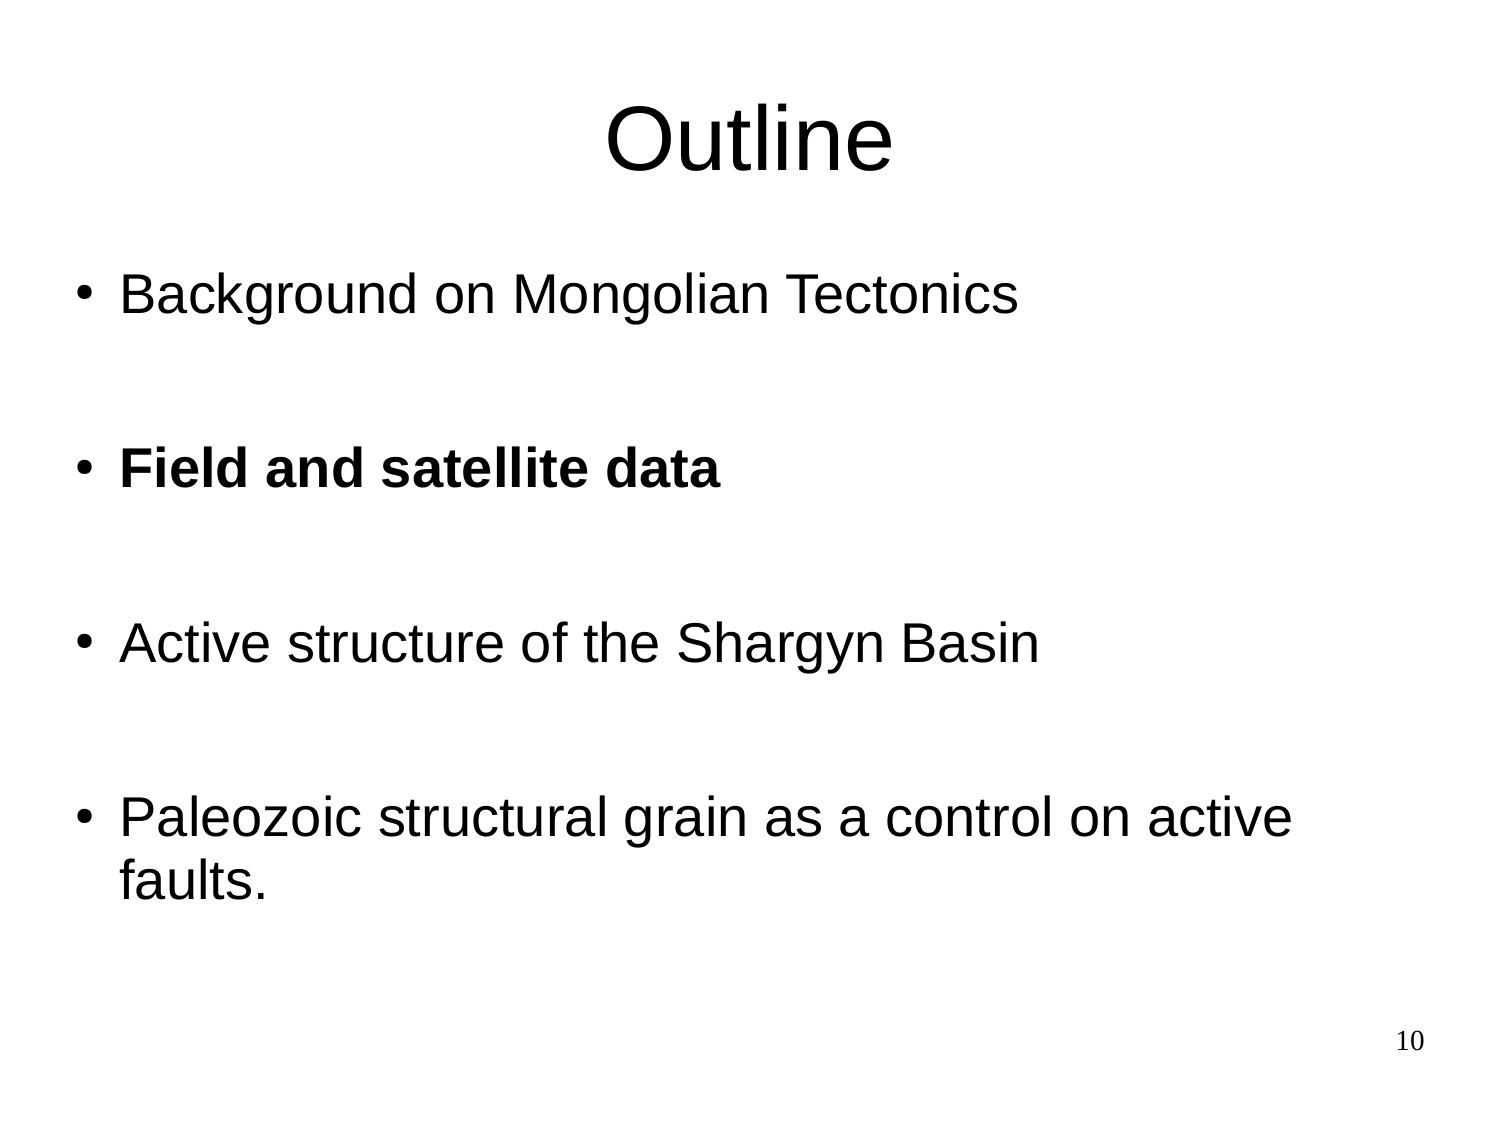

# Outline
Background on Mongolian Tectonics
Field and satellite data
Active structure of the Shargyn Basin
Paleozoic structural grain as a control on active faults.
10